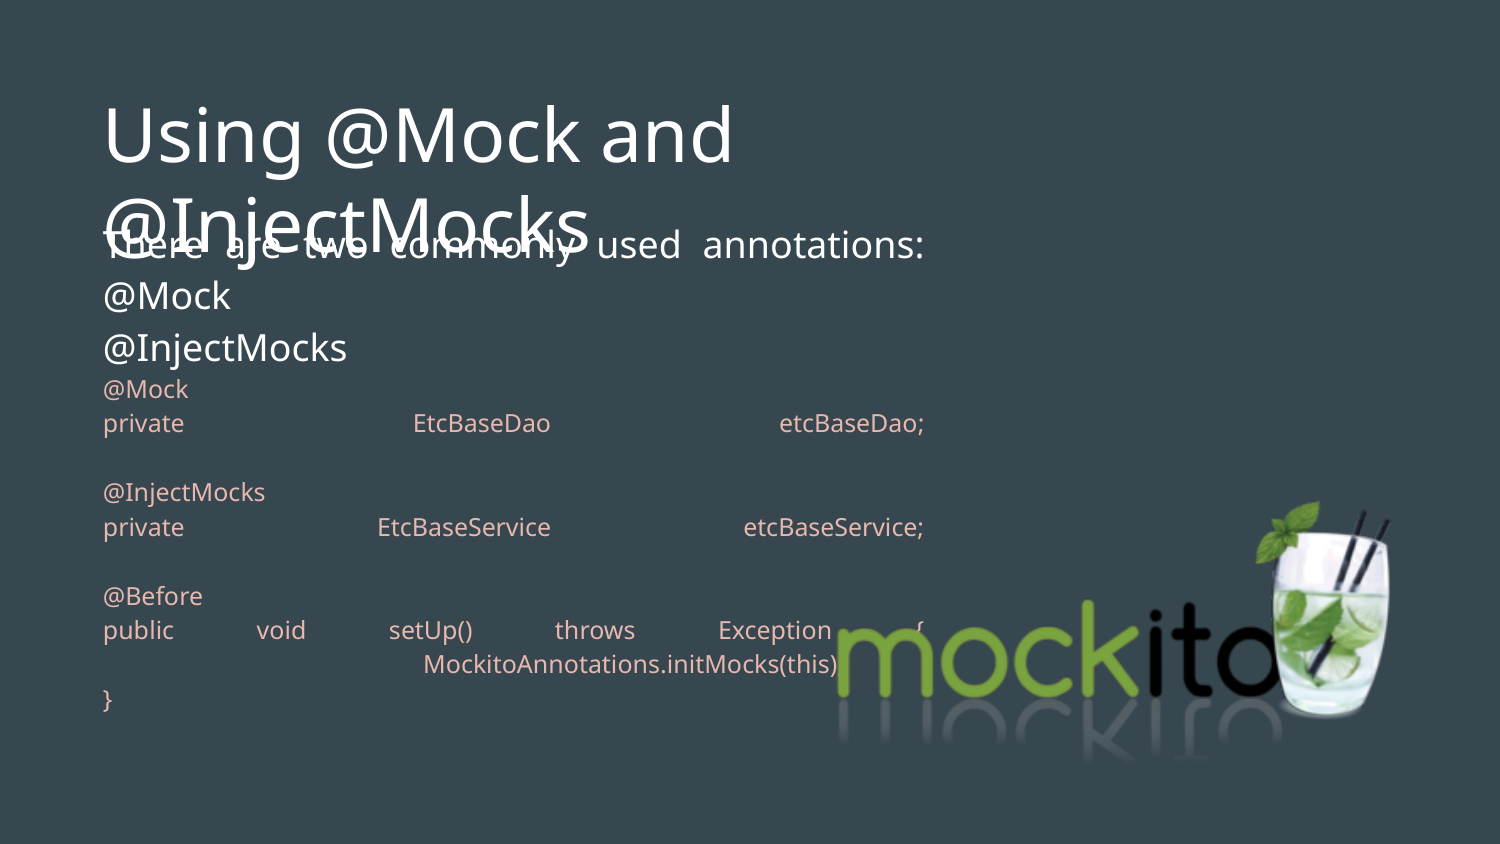

# Using @Mock and @InjectMocks
There are two commonly used annotations:
@Mock
@InjectMocks
@Mock
private EtcBaseDao etcBaseDao;
@InjectMocks
private EtcBaseService etcBaseService;
@Before
public void setUp() throws Exception {
 MockitoAnnotations.initMocks(this);
}